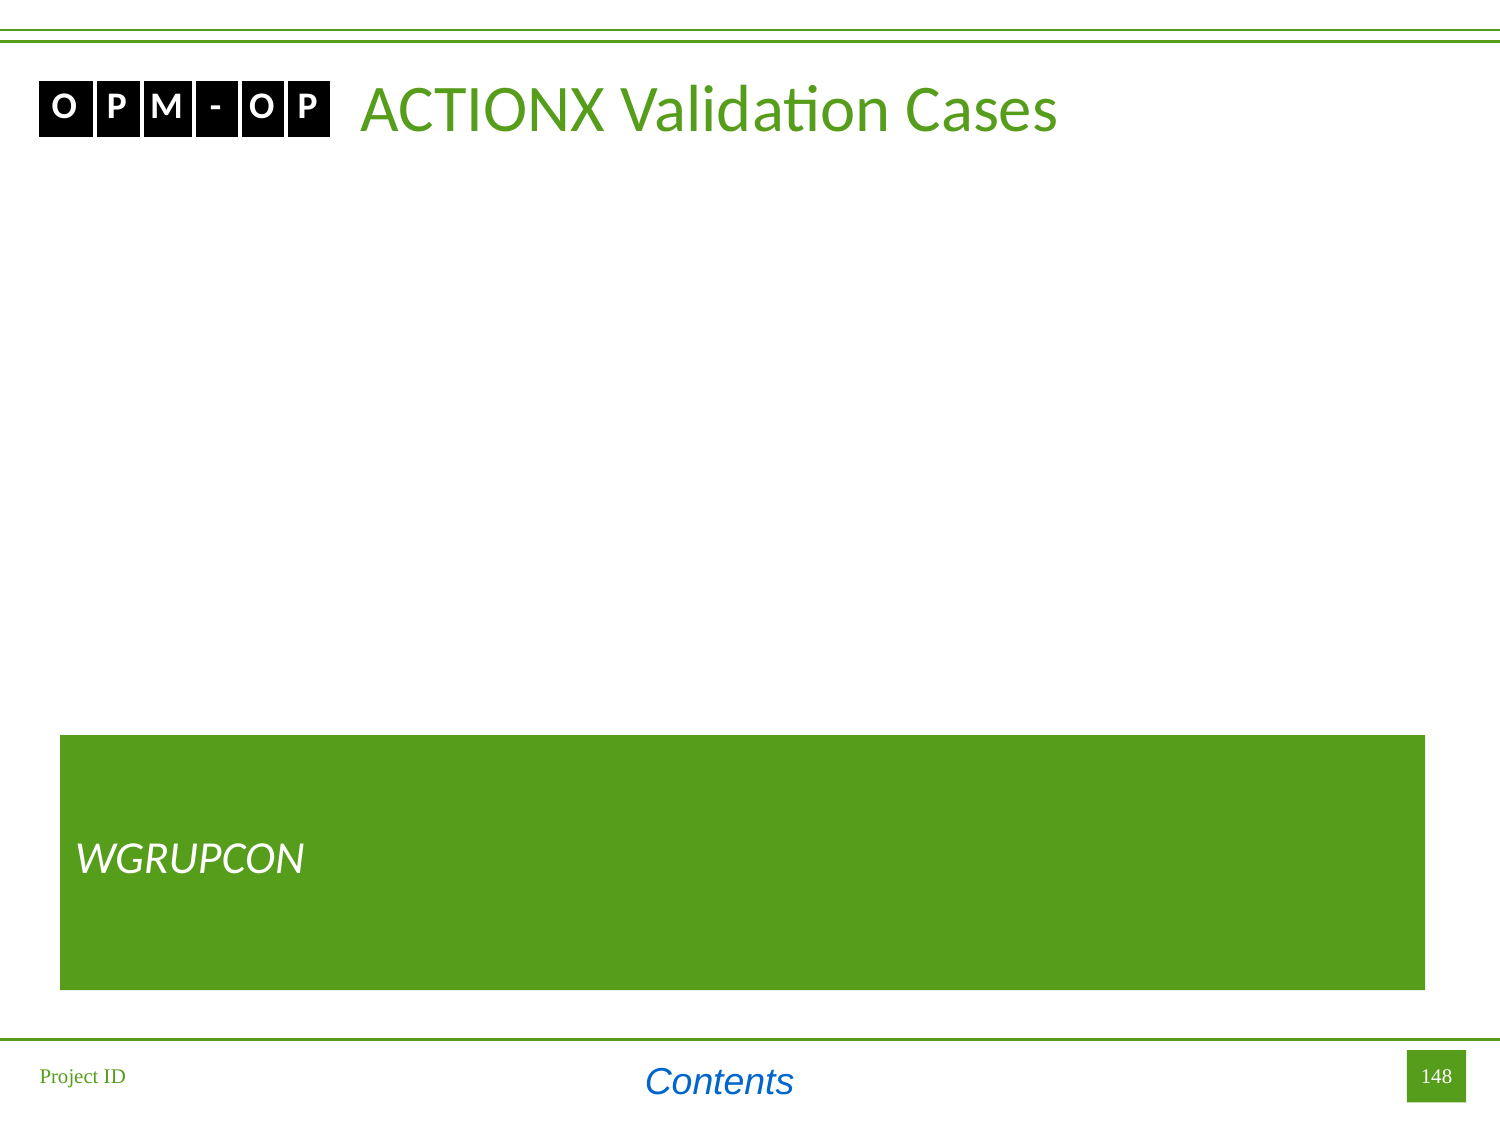

# ACTIONX Validation Cases
WGRUPCON
Project ID
148